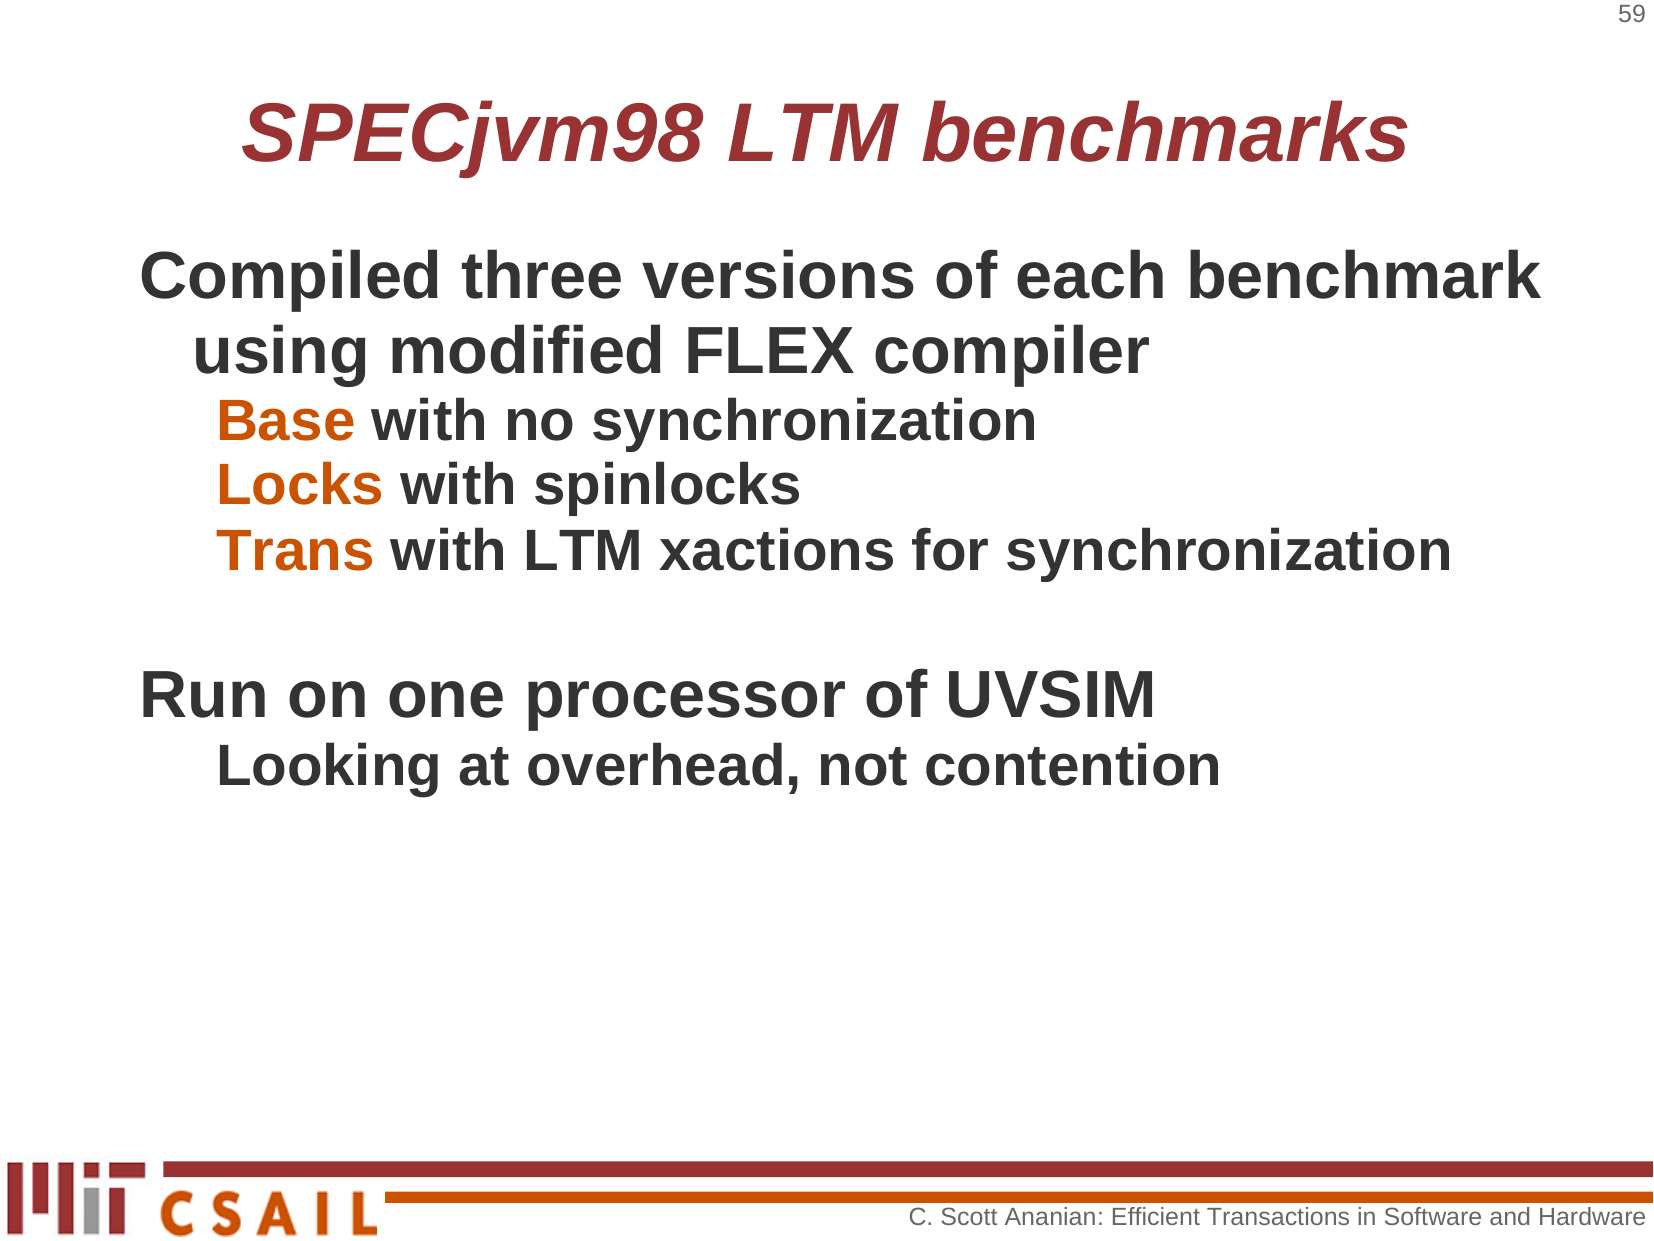

# SPECjvm98 LTM benchmarks
Compiled three versions of each benchmark using modified FLEX compiler
Base with no synchronization
Locks with spinlocks
Trans with LTM xactions for synchronization
Run on one processor of UVSIM
Looking at overhead, not contention